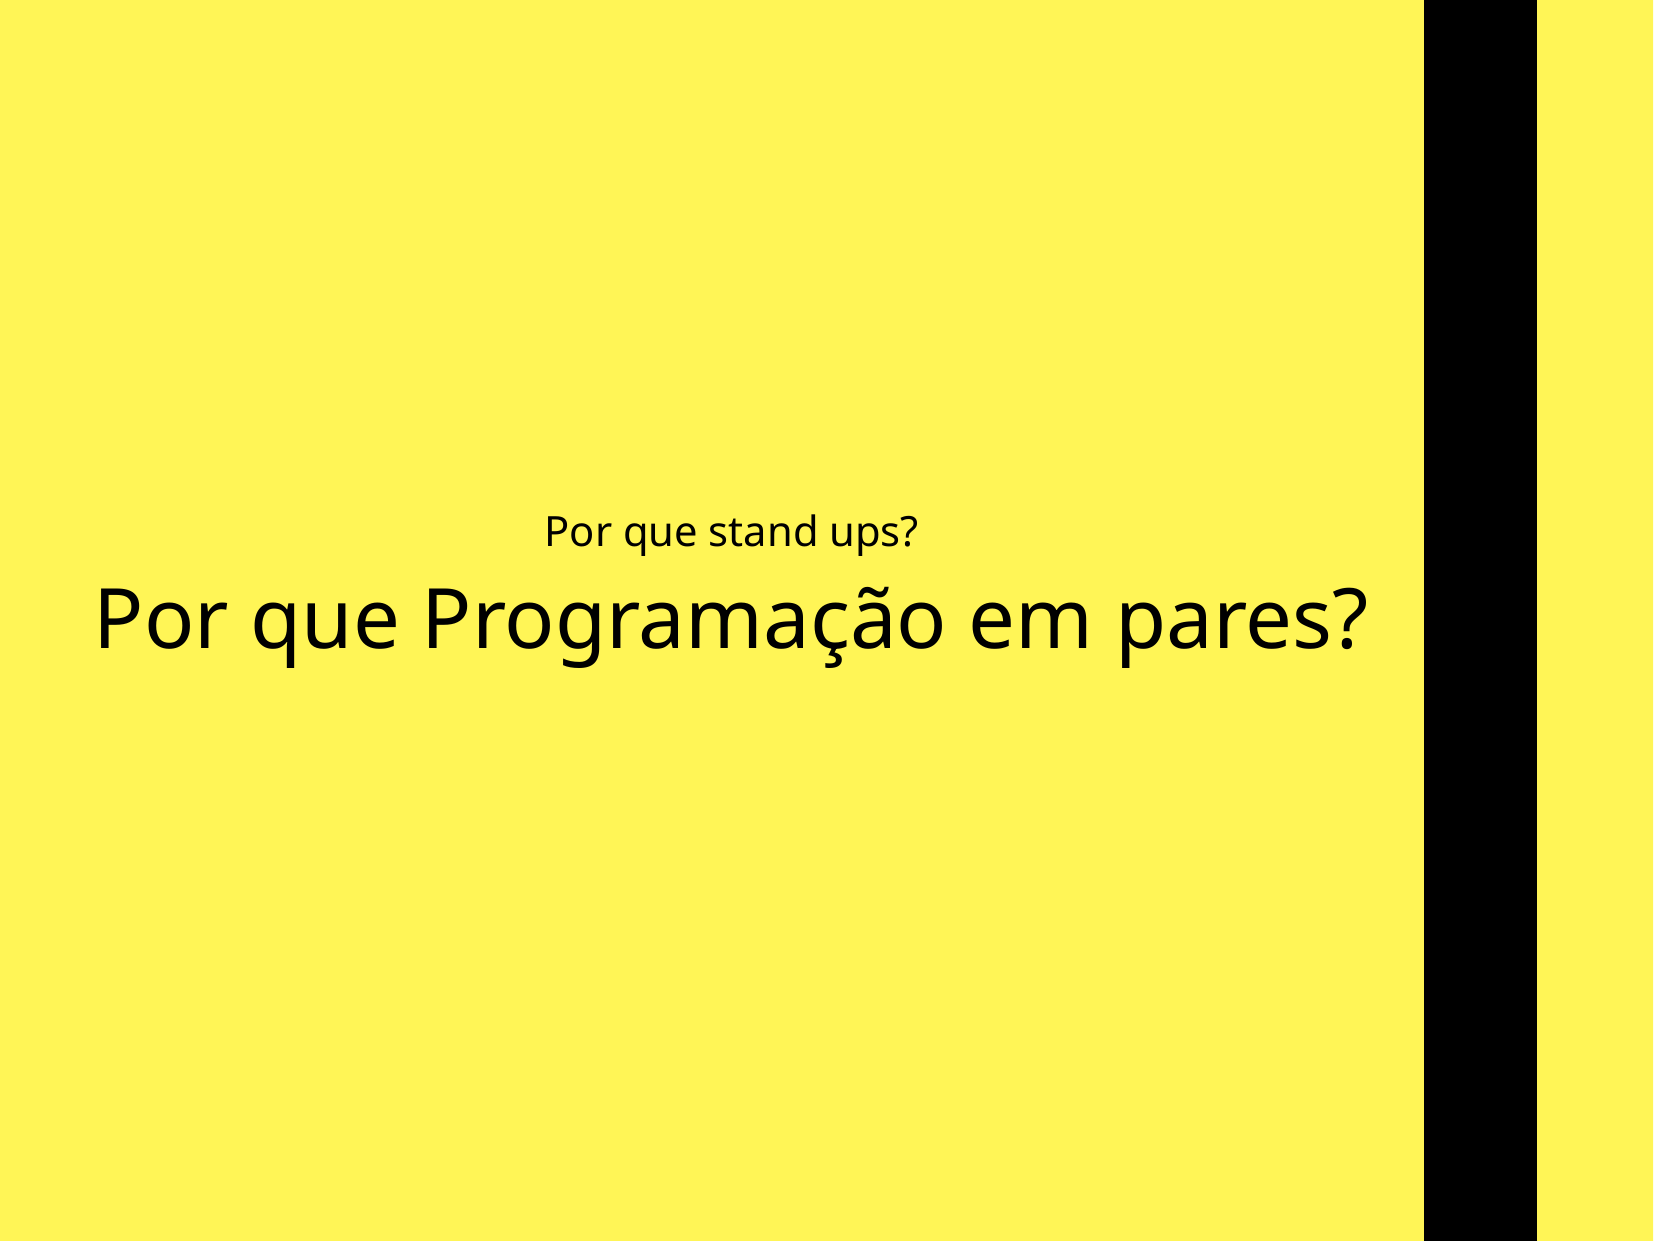

# Por que stand ups?
Por que Programação em pares?